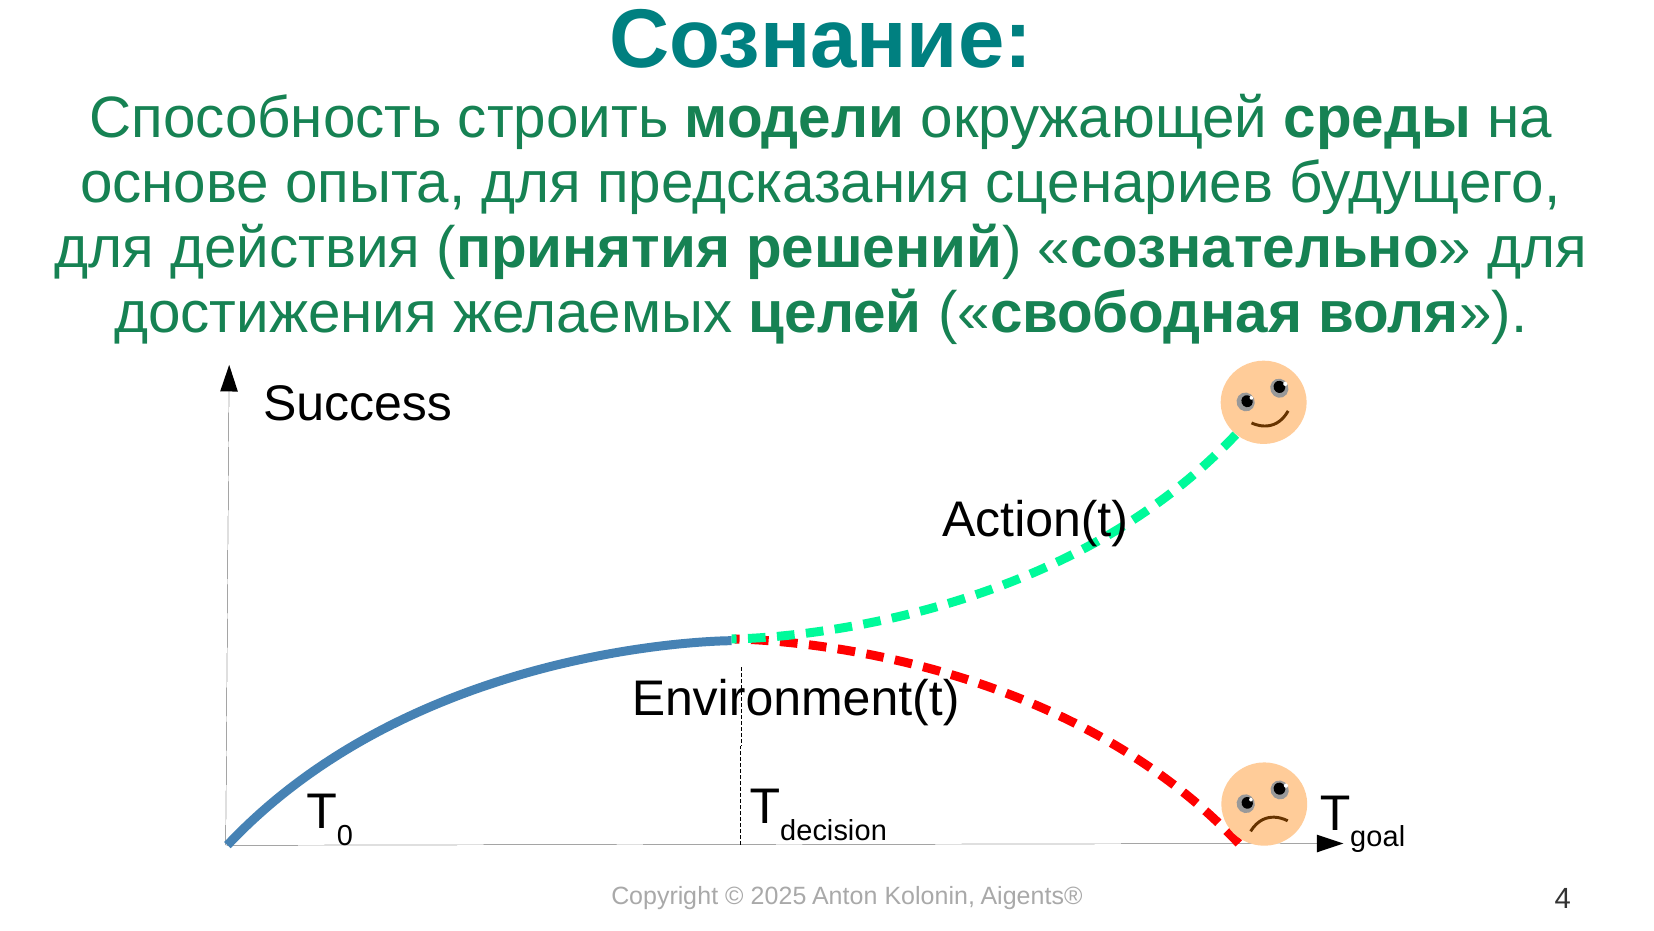

Сознание:
Способность строить модели окружающей среды на основе опыта, для предсказания сценариев будущего, для действия (принятия решений) «сознательно» для достижения желаемых целей («свободная воля»).
Success
Action(t)
Environment(t)
Tdecision
T0
Tgoal
Copyright © 2025 Anton Kolonin, Aigents®
4